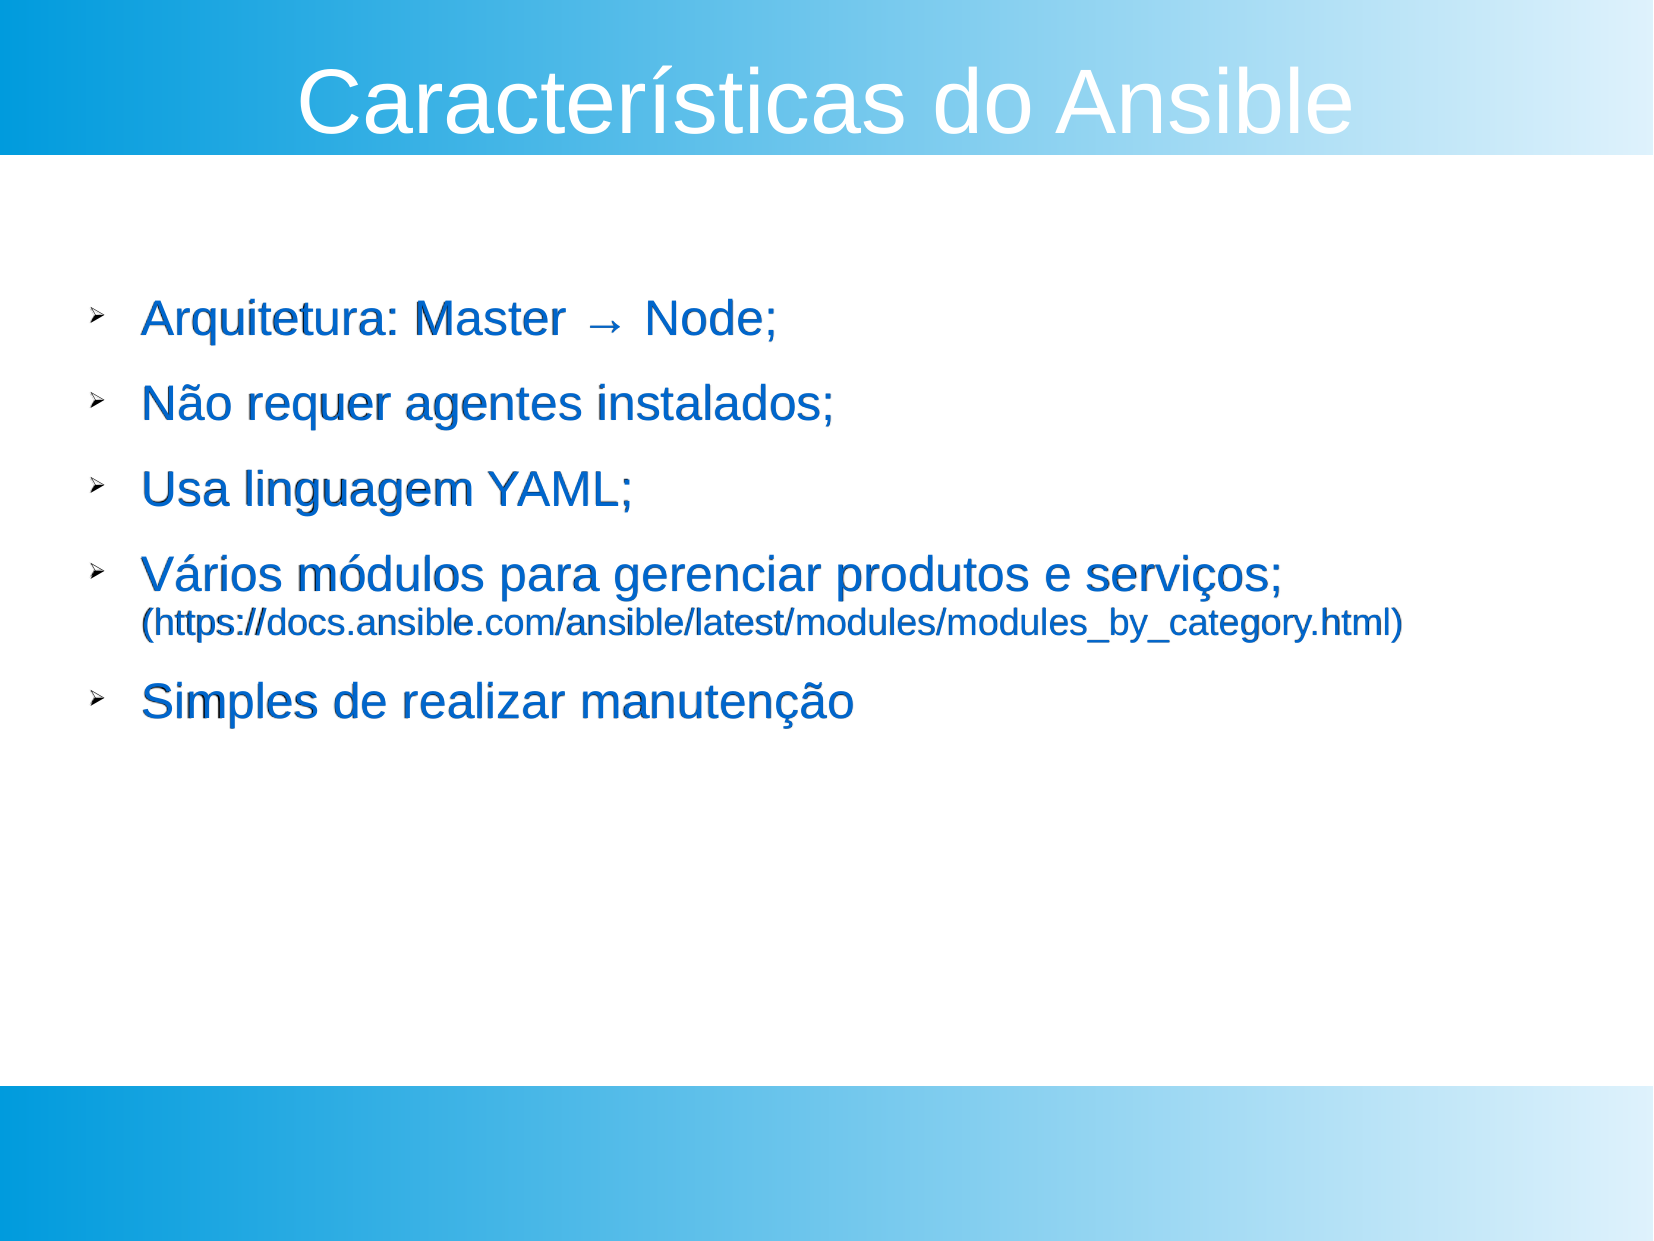

# Características do Ansible
Arquitetura: Master → Node;
Não requer agentes instalados;
Usa linguagem YAML;
Vários módulos para gerenciar produtos e serviços;
(https://docs.ansible.com/ansible/latest/modules/modules_by_category.html)
Simples de realizar manutenção